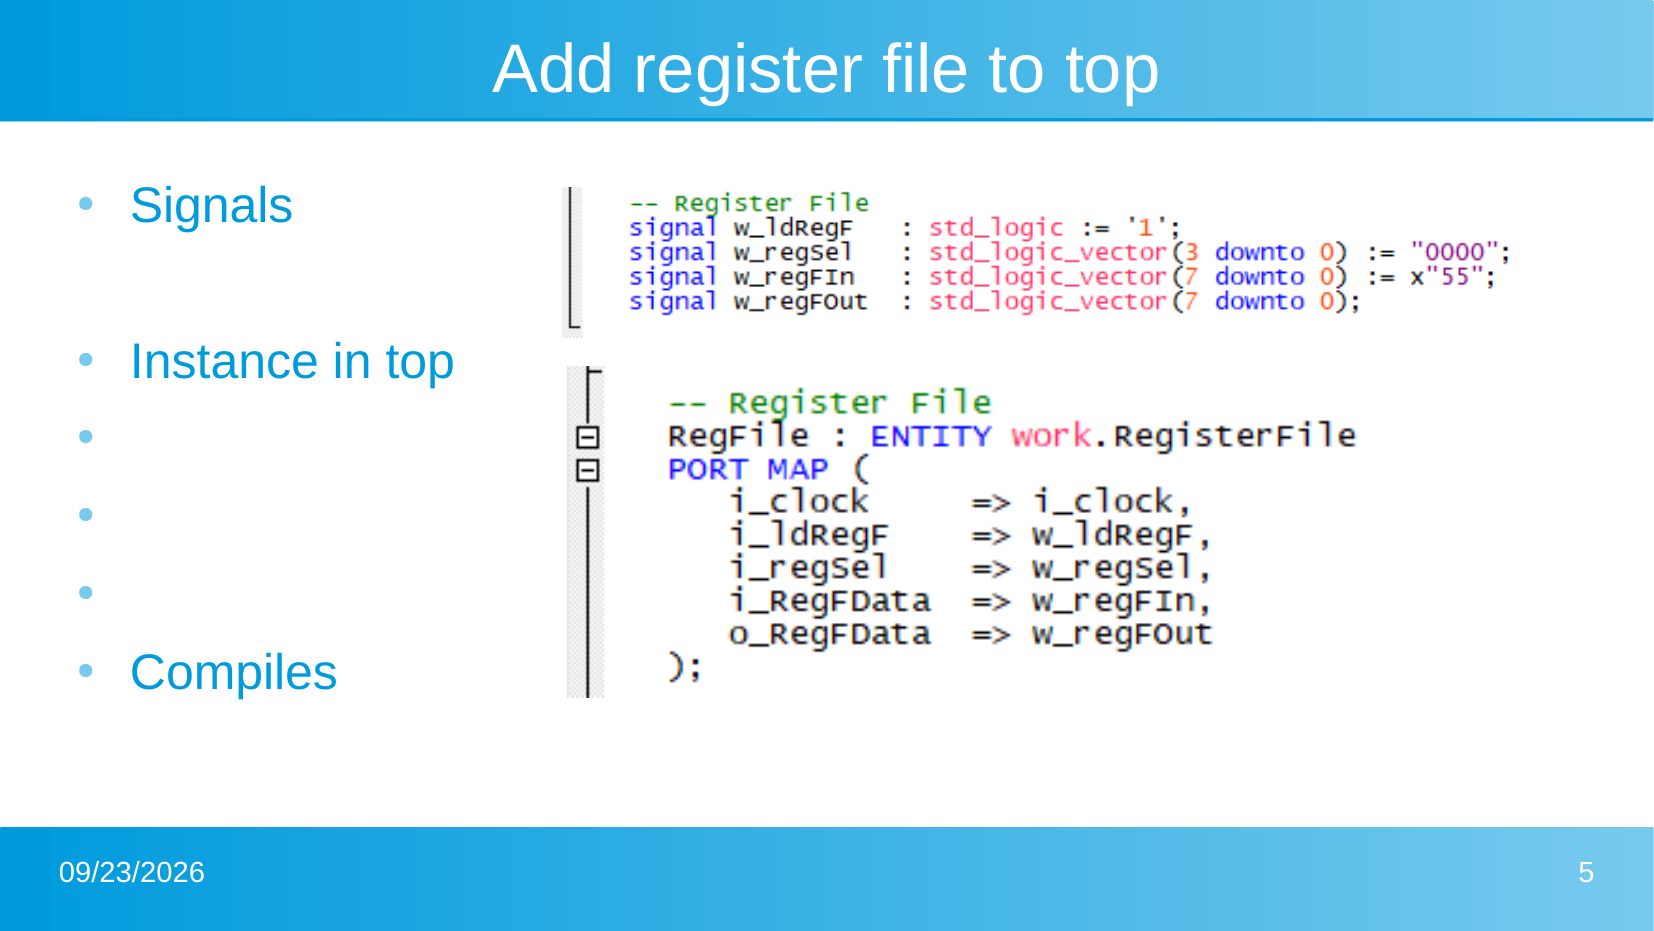

# Add register file to top
Signals
Instance in top
Compiles
5